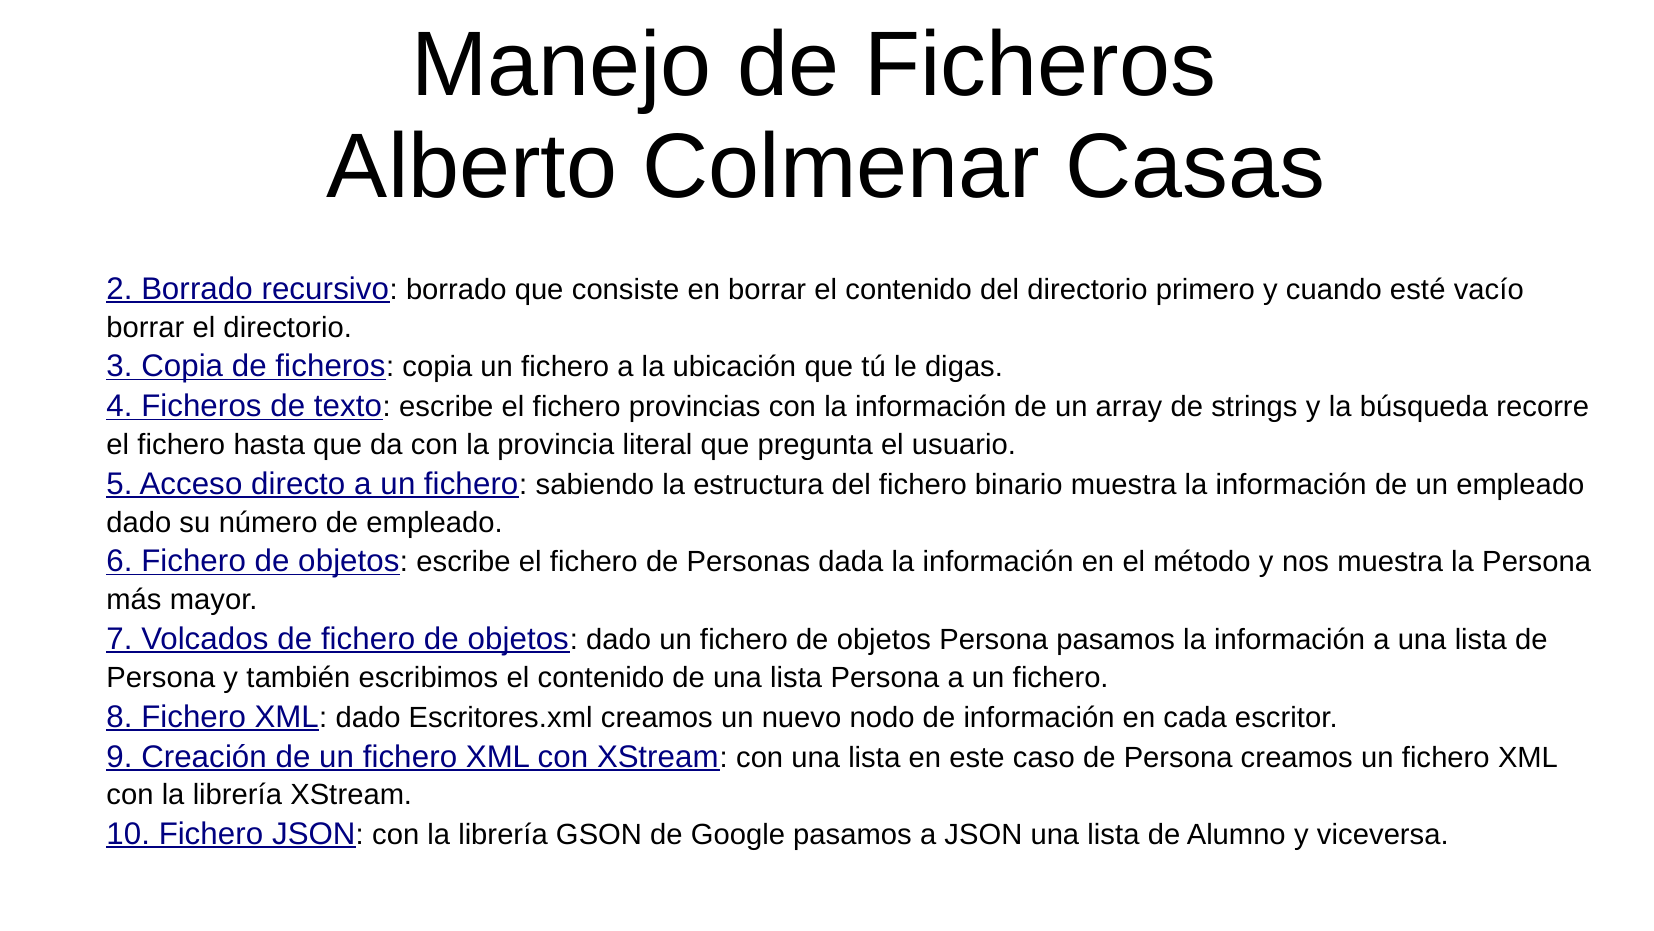

# Manejo de Ficheros Alberto Colmenar Casas
2. Borrado recursivo: borrado que consiste en borrar el contenido del directorio primero y cuando esté vacío borrar el directorio.
3. Copia de ficheros: copia un fichero a la ubicación que tú le digas.
4. Ficheros de texto: escribe el fichero provincias con la información de un array de strings y la búsqueda recorre el fichero hasta que da con la provincia literal que pregunta el usuario.
5. Acceso directo a un fichero: sabiendo la estructura del fichero binario muestra la información de un empleado dado su número de empleado.
6. Fichero de objetos: escribe el fichero de Personas dada la información en el método y nos muestra la Persona más mayor.
7. Volcados de fichero de objetos: dado un fichero de objetos Persona pasamos la información a una lista de Persona y también escribimos el contenido de una lista Persona a un fichero.
8. Fichero XML: dado Escritores.xml creamos un nuevo nodo de información en cada escritor.
9. Creación de un fichero XML con XStream: con una lista en este caso de Persona creamos un fichero XML con la librería XStream.
10. Fichero JSON: con la librería GSON de Google pasamos a JSON una lista de Alumno y viceversa.